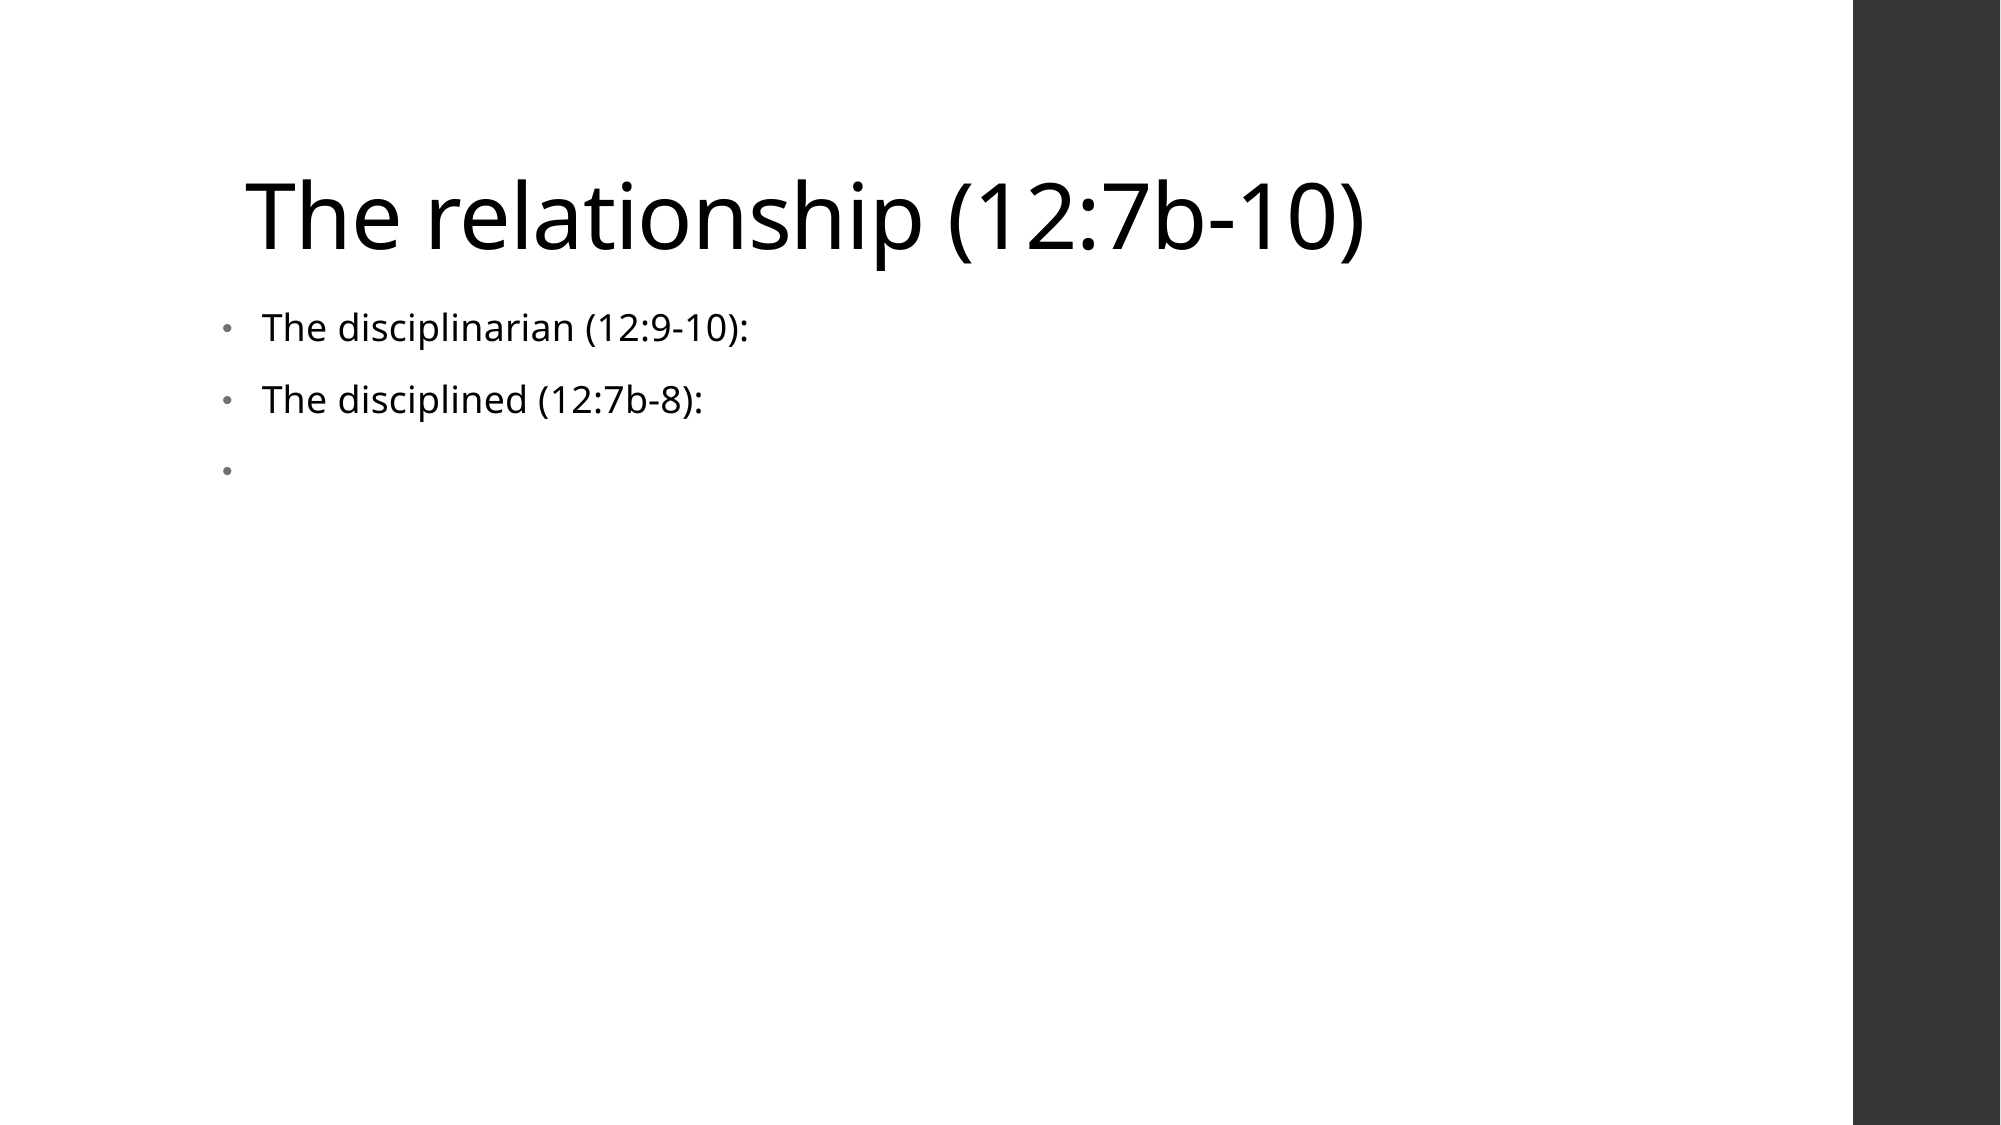

# The relationship (12:7b-10)
 The disciplinarian (12:9-10):
 The disciplined (12:7b-8):